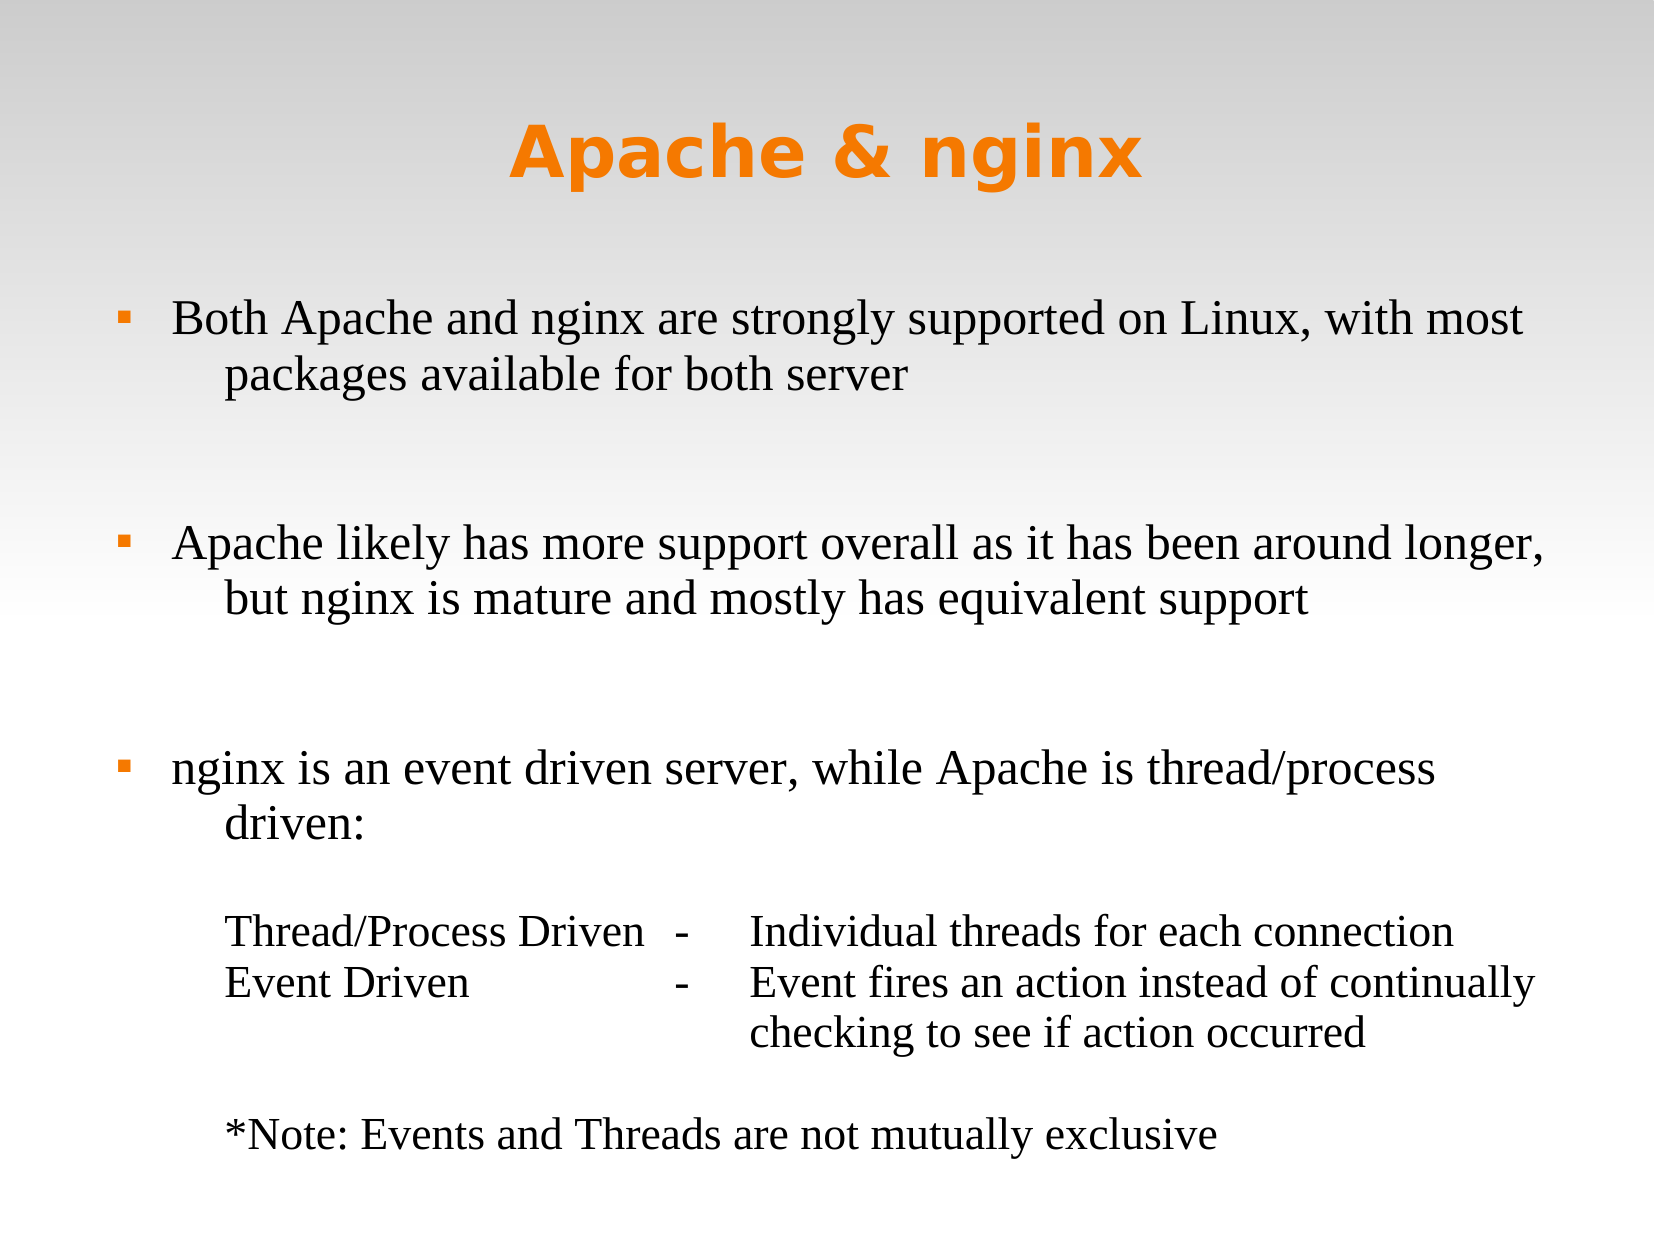

# Apache & nginx
Both Apache and nginx are strongly supported on Linux, with most packages available for both server
Apache likely has more support overall as it has been around longer, but nginx is mature and mostly has equivalent support
nginx is an event driven server, while Apache is thread/process driven:
Thread/Process Driven	-	Individual threads for each connection
Event Driven			-	Event fires an action instead of continually 							checking to see if action occurred
*Note: Events and Threads are not mutually exclusive